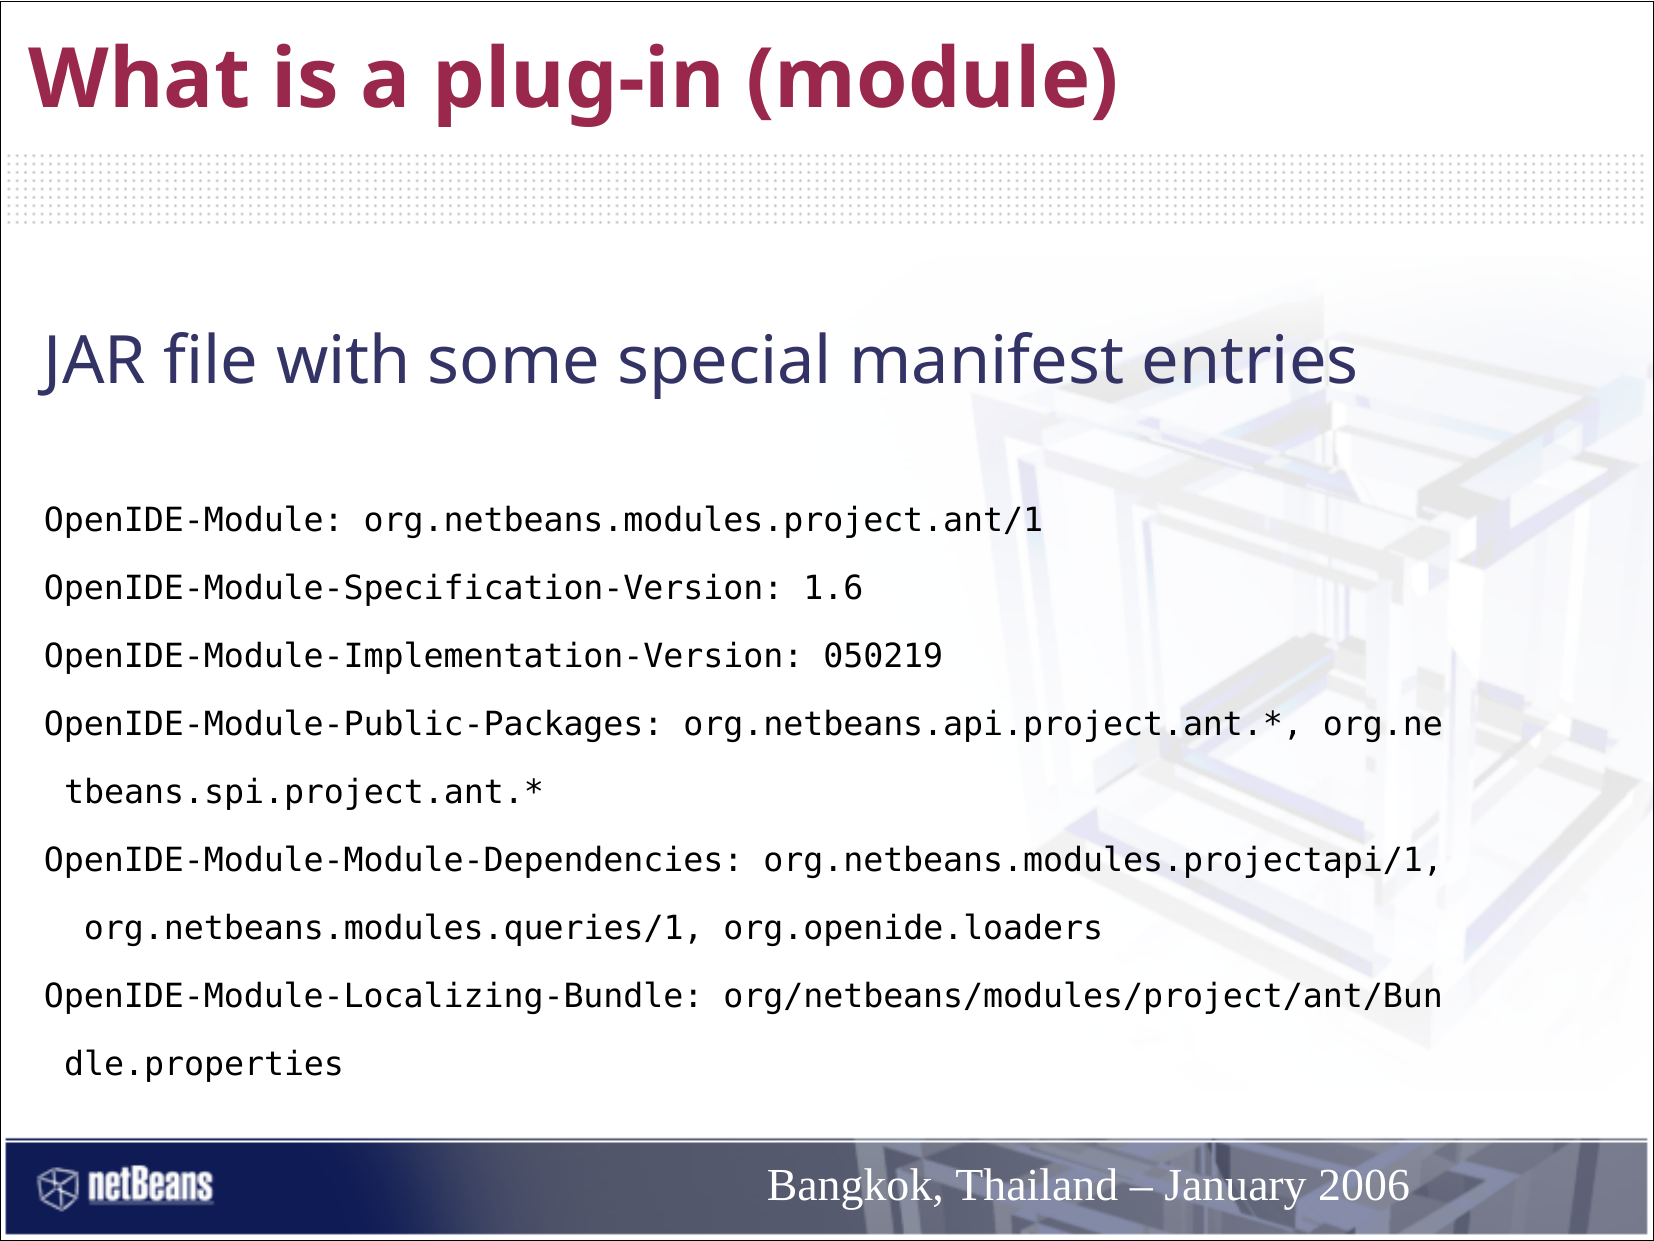

What is a plug-in (module)
# JAR file with some special manifest entries
OpenIDE-Module: org.netbeans.modules.project.ant/1
OpenIDE-Module-Specification-Version: 1.6
OpenIDE-Module-Implementation-Version: 050219
OpenIDE-Module-Public-Packages: org.netbeans.api.project.ant.*, org.ne
 tbeans.spi.project.ant.*
OpenIDE-Module-Module-Dependencies: org.netbeans.modules.projectapi/1,
 org.netbeans.modules.queries/1, org.openide.loaders
OpenIDE-Module-Localizing-Bundle: org/netbeans/modules/project/ant/Bun
 dle.properties